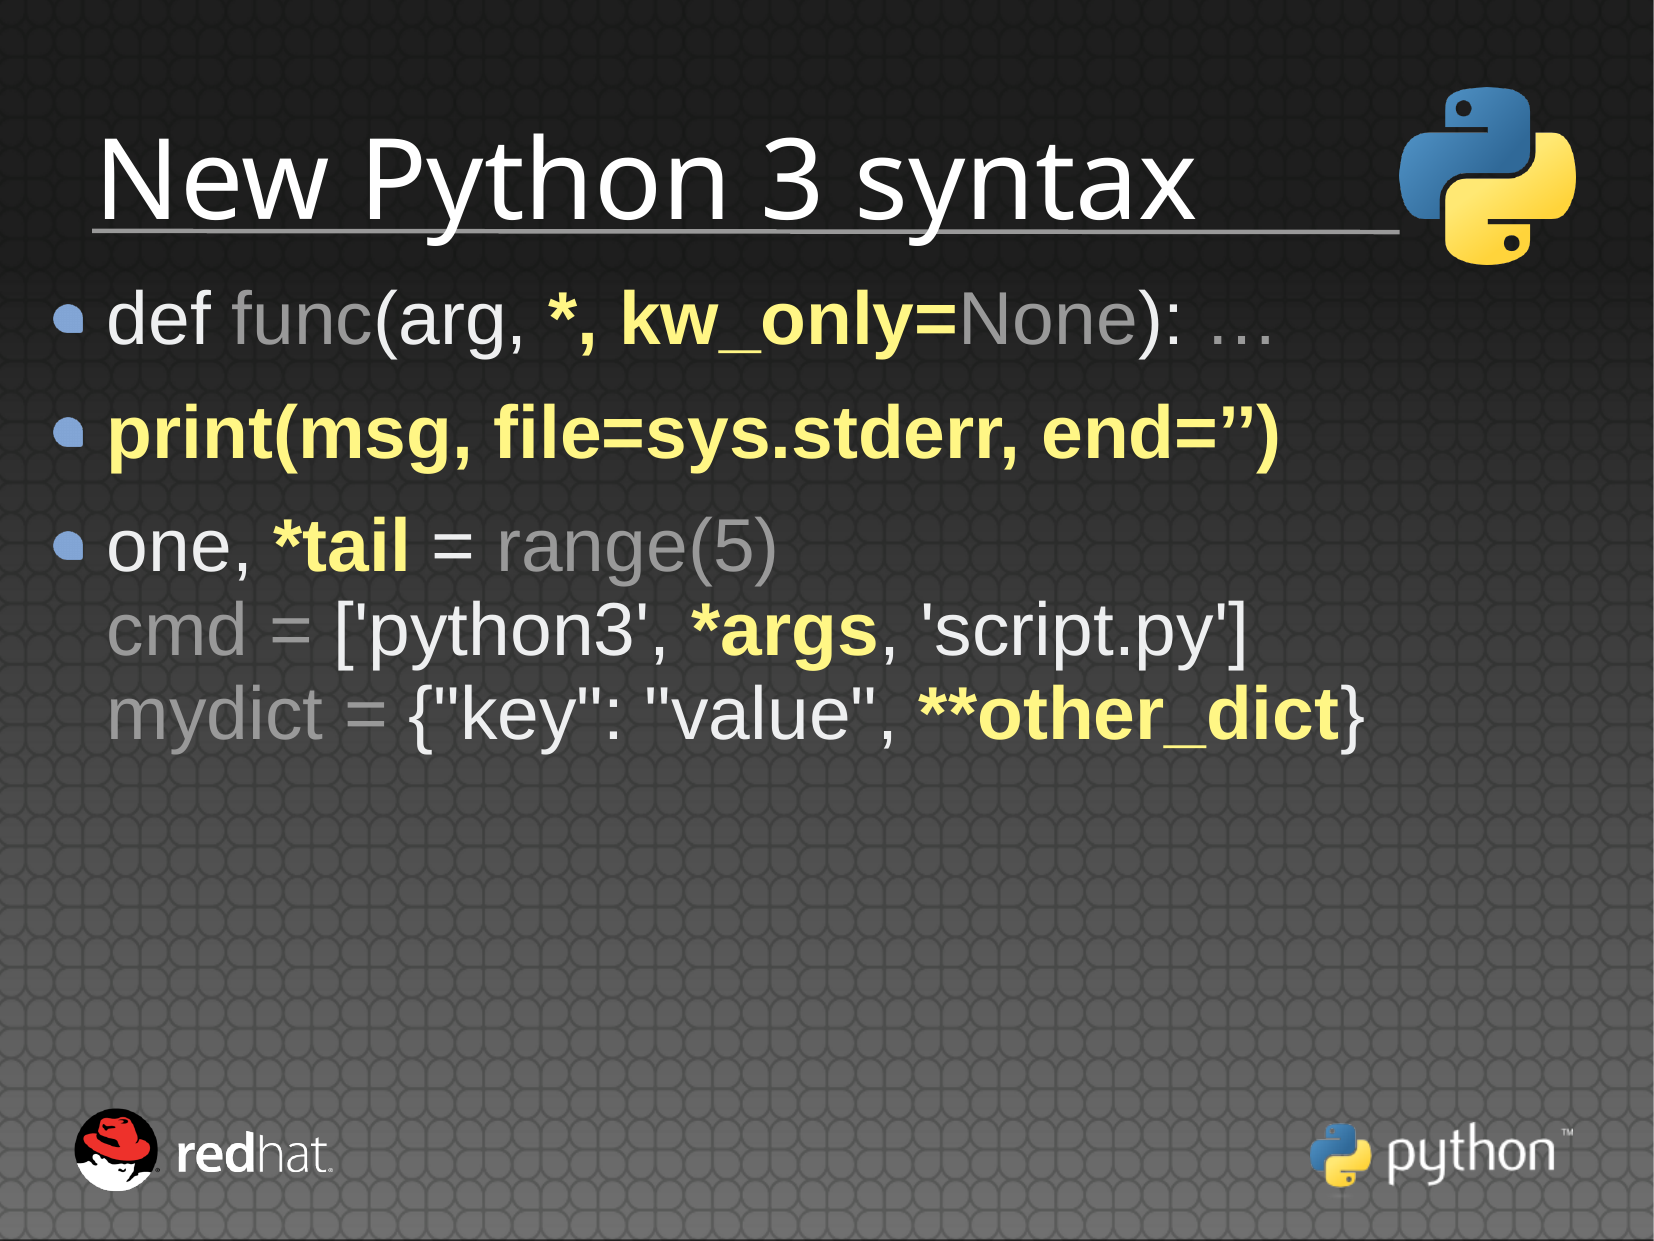

New Python 3 syntax
# def func(arg, *, kw_only=None): …
print(msg, file=sys.stderr, end=’’)
one, *tail = range(5)
cmd = ['python3', *args, 'script.py']
mydict = {"key": "value", **other_dict}